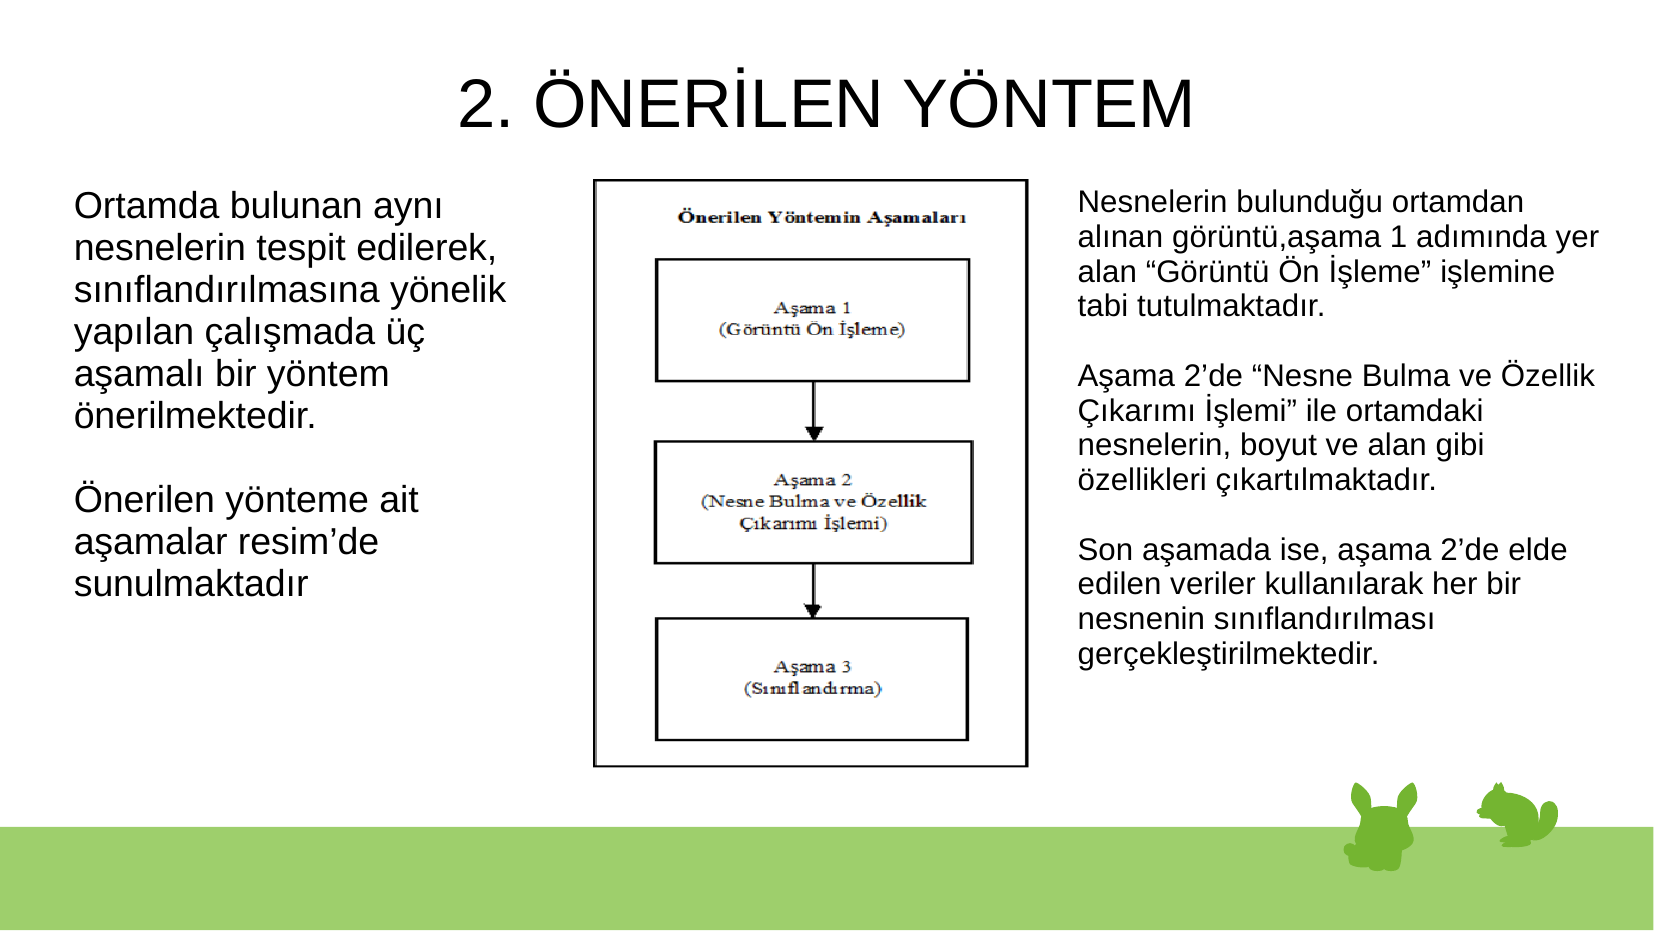

# 2. ÖNERİLEN YÖNTEM
Ortamda bulunan aynı nesnelerin tespit edilerek,
sınıflandırılmasına yönelik yapılan çalışmada üç
aşamalı bir yöntem önerilmektedir.
Önerilen yönteme ait aşamalar resim’de sunulmaktadır
Nesnelerin bulunduğu ortamdan alınan görüntü,aşama 1 adımında yer alan “Görüntü Ön İşleme” işlemine tabi tutulmaktadır.
Aşama 2’de “Nesne Bulma ve Özellik Çıkarımı İşlemi” ile ortamdaki
nesnelerin, boyut ve alan gibi özellikleri çıkartılmaktadır.
Son aşamada ise, aşama 2’de elde
edilen veriler kullanılarak her bir nesnenin sınıflandırılması gerçekleştirilmektedir.